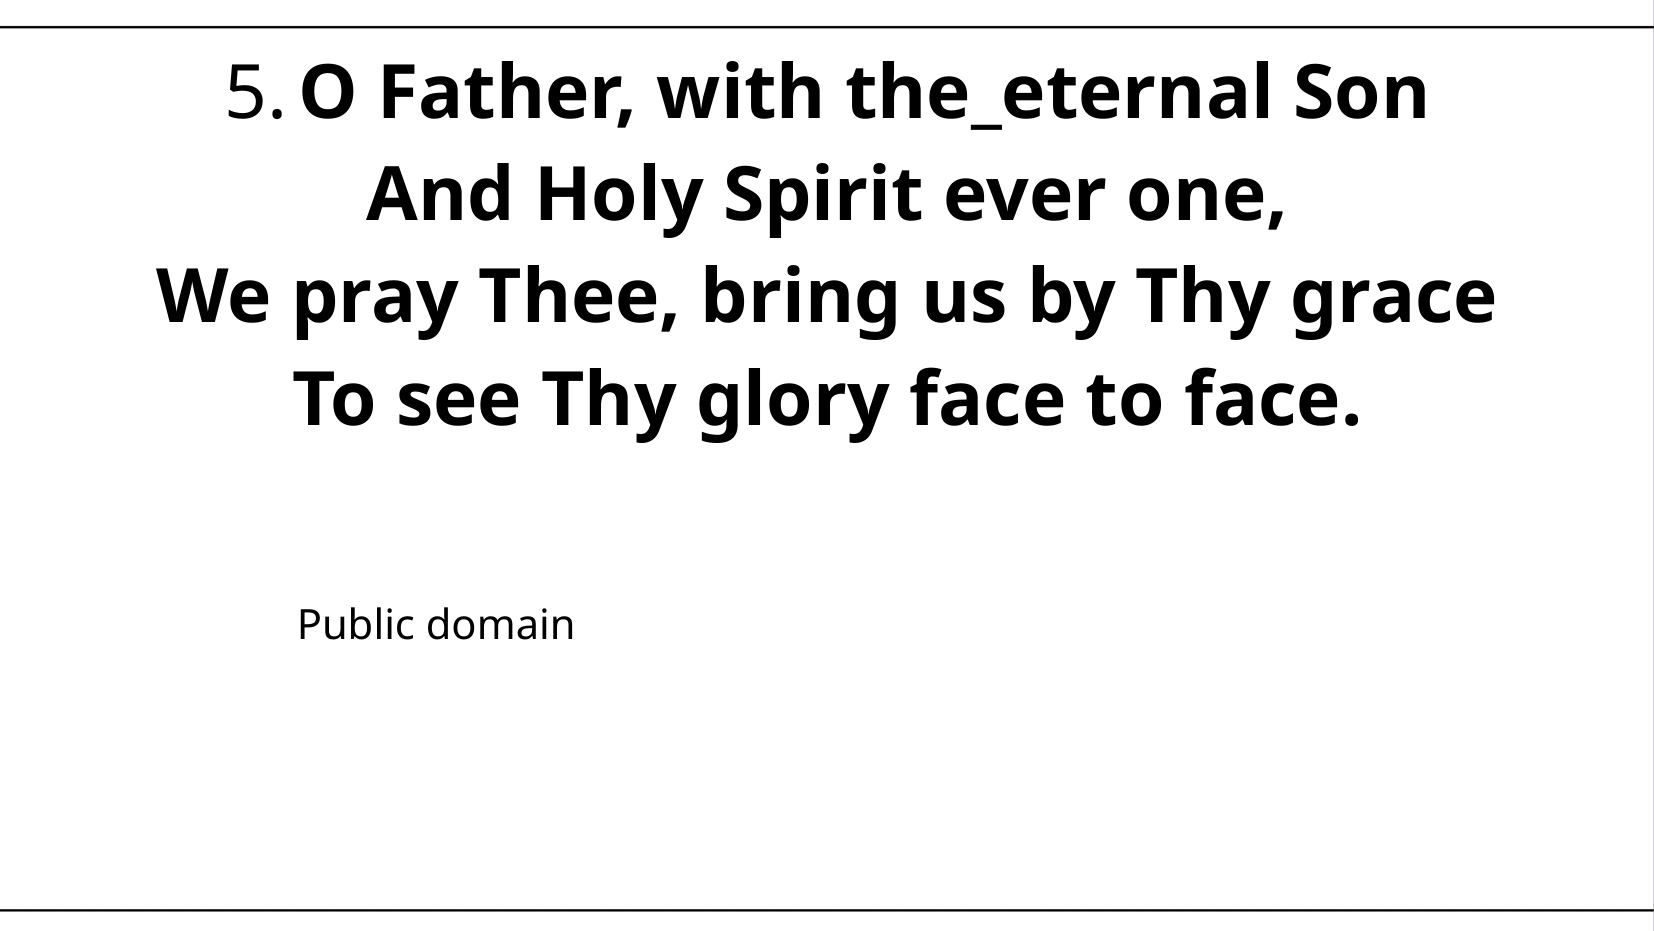

5.	O Father, with the_eternal Son
And Holy Spirit ever one,
We pray Thee, bring us by Thy grace
To see Thy glory face to face.
 Public domain